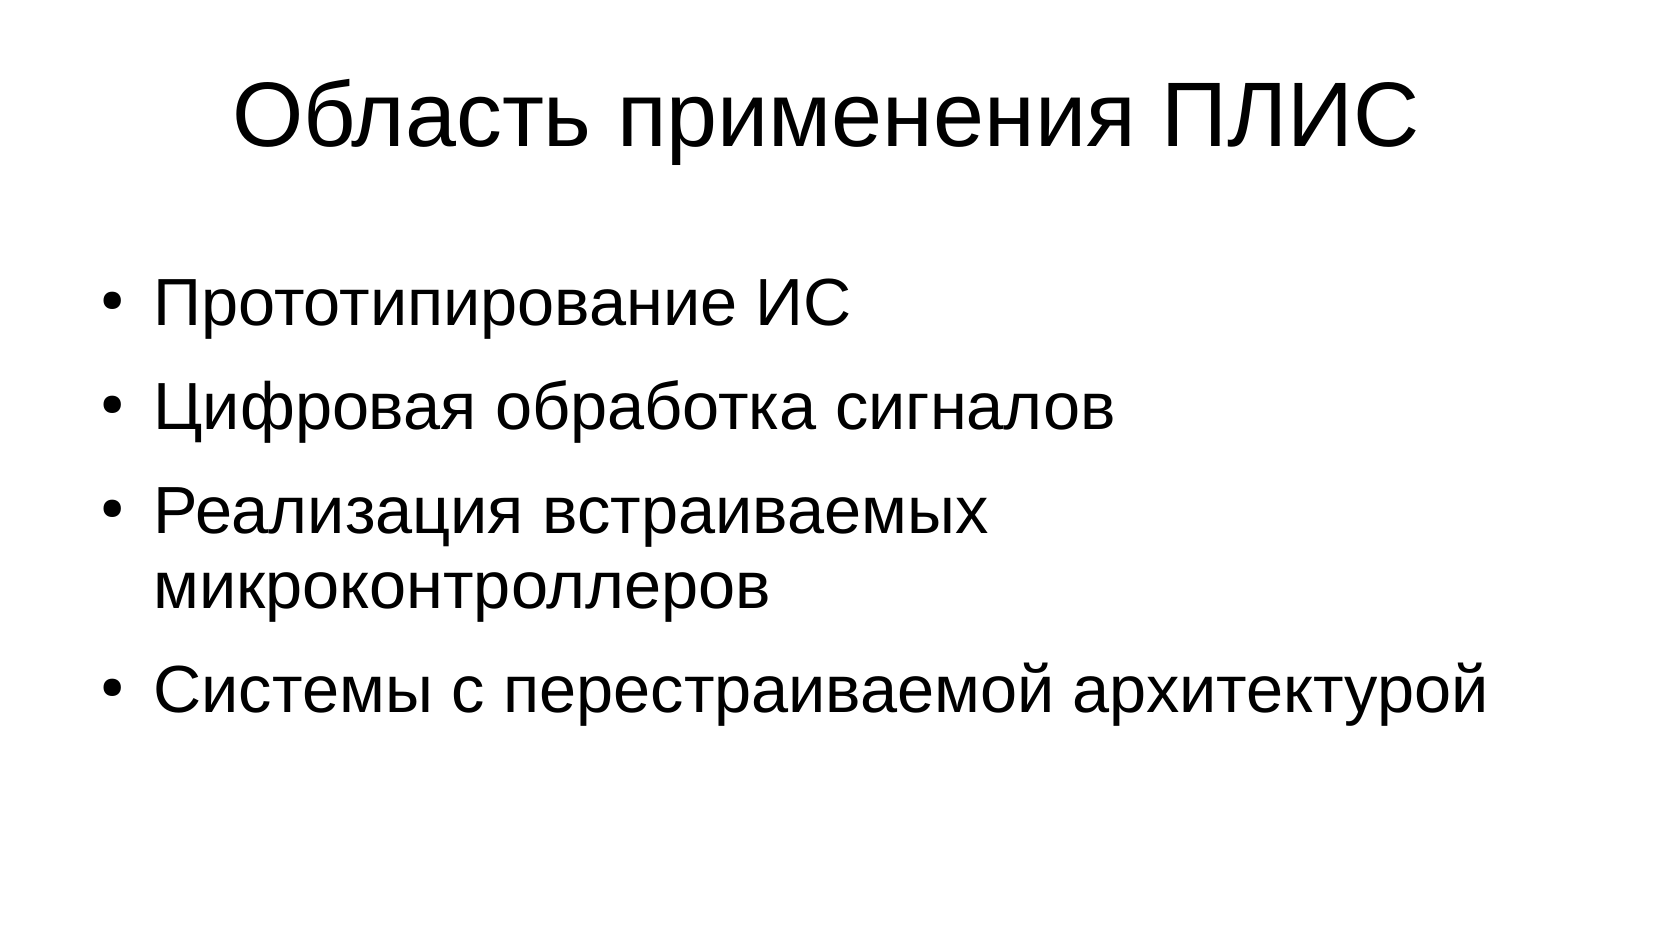

# Область применения ПЛИС
Прототипирование ИС
Цифровая обработка сигналов
Реализация встраиваемых микроконтроллеров
Системы с перестраиваемой архитектурой